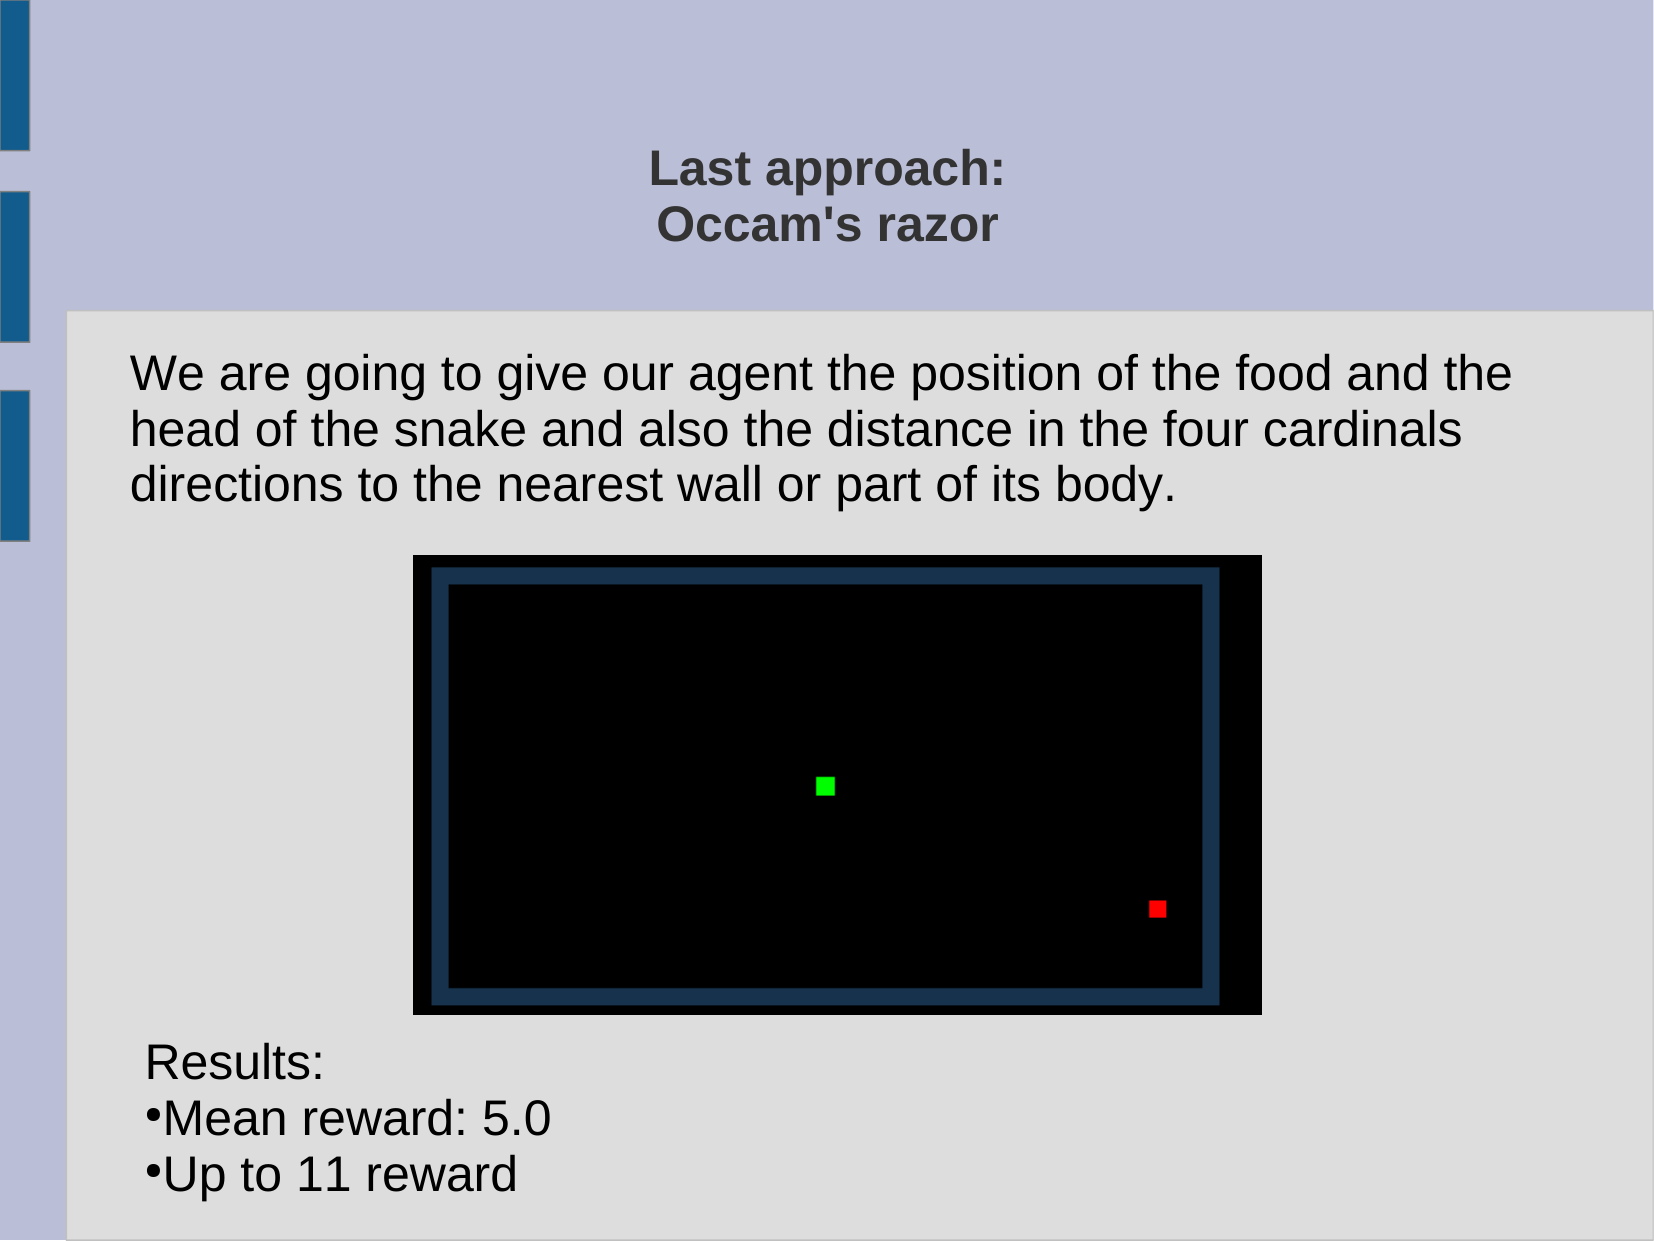

# Last approach: Occam's razor
We are going to give our agent the position of the food and the head of the snake and also the distance in the four cardinals directions to the nearest wall or part of its body.
Results:
Mean reward: 5.0
Up to 11 reward